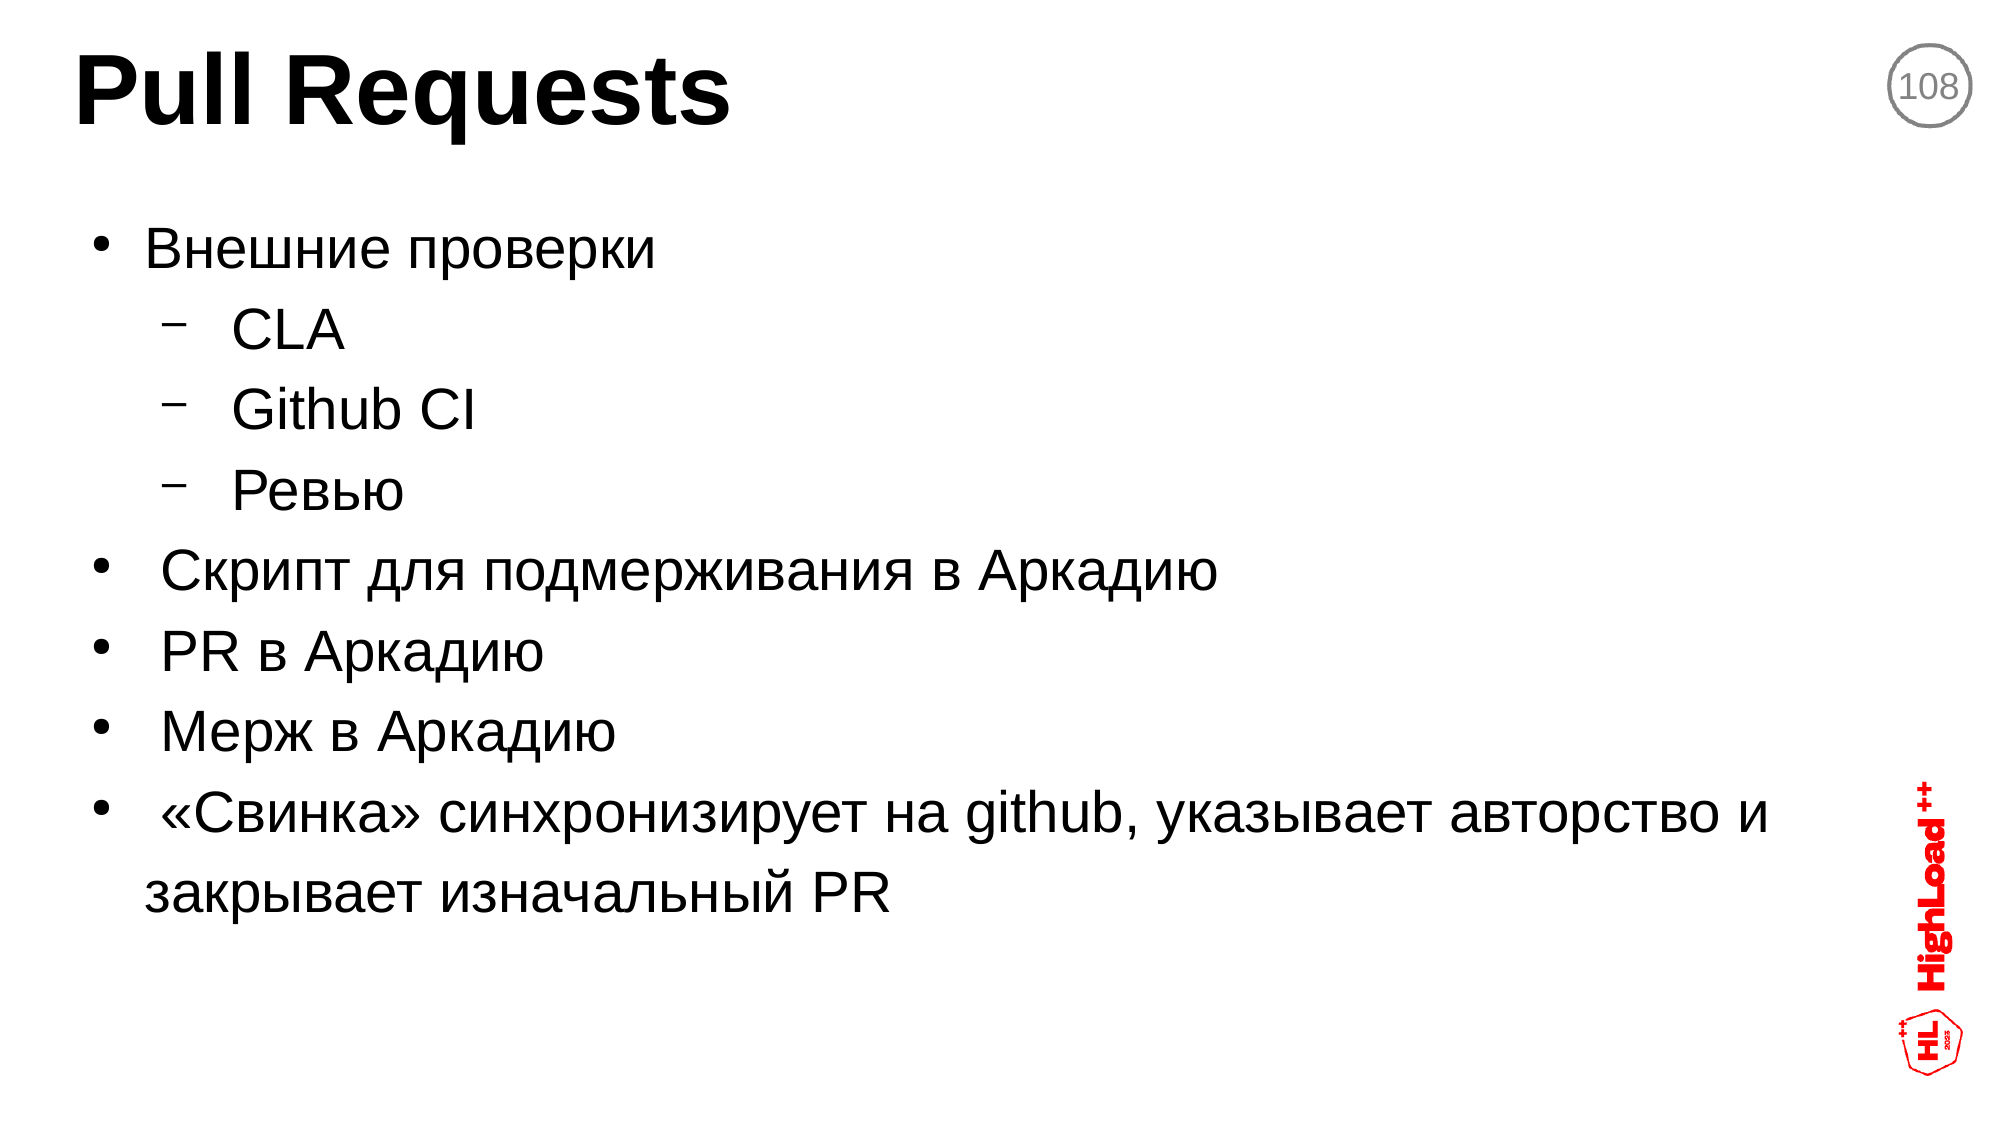

# Pull Requests
108
Внешние проверки
 CLA
 Github CI
 Ревью
 Скрипт для подмерживания в Аркадию
 PR в Аркадию
 Мерж в Аркадию
 «Свинка» синхронизирует на github, указывает авторство и закрывает изначальный PR